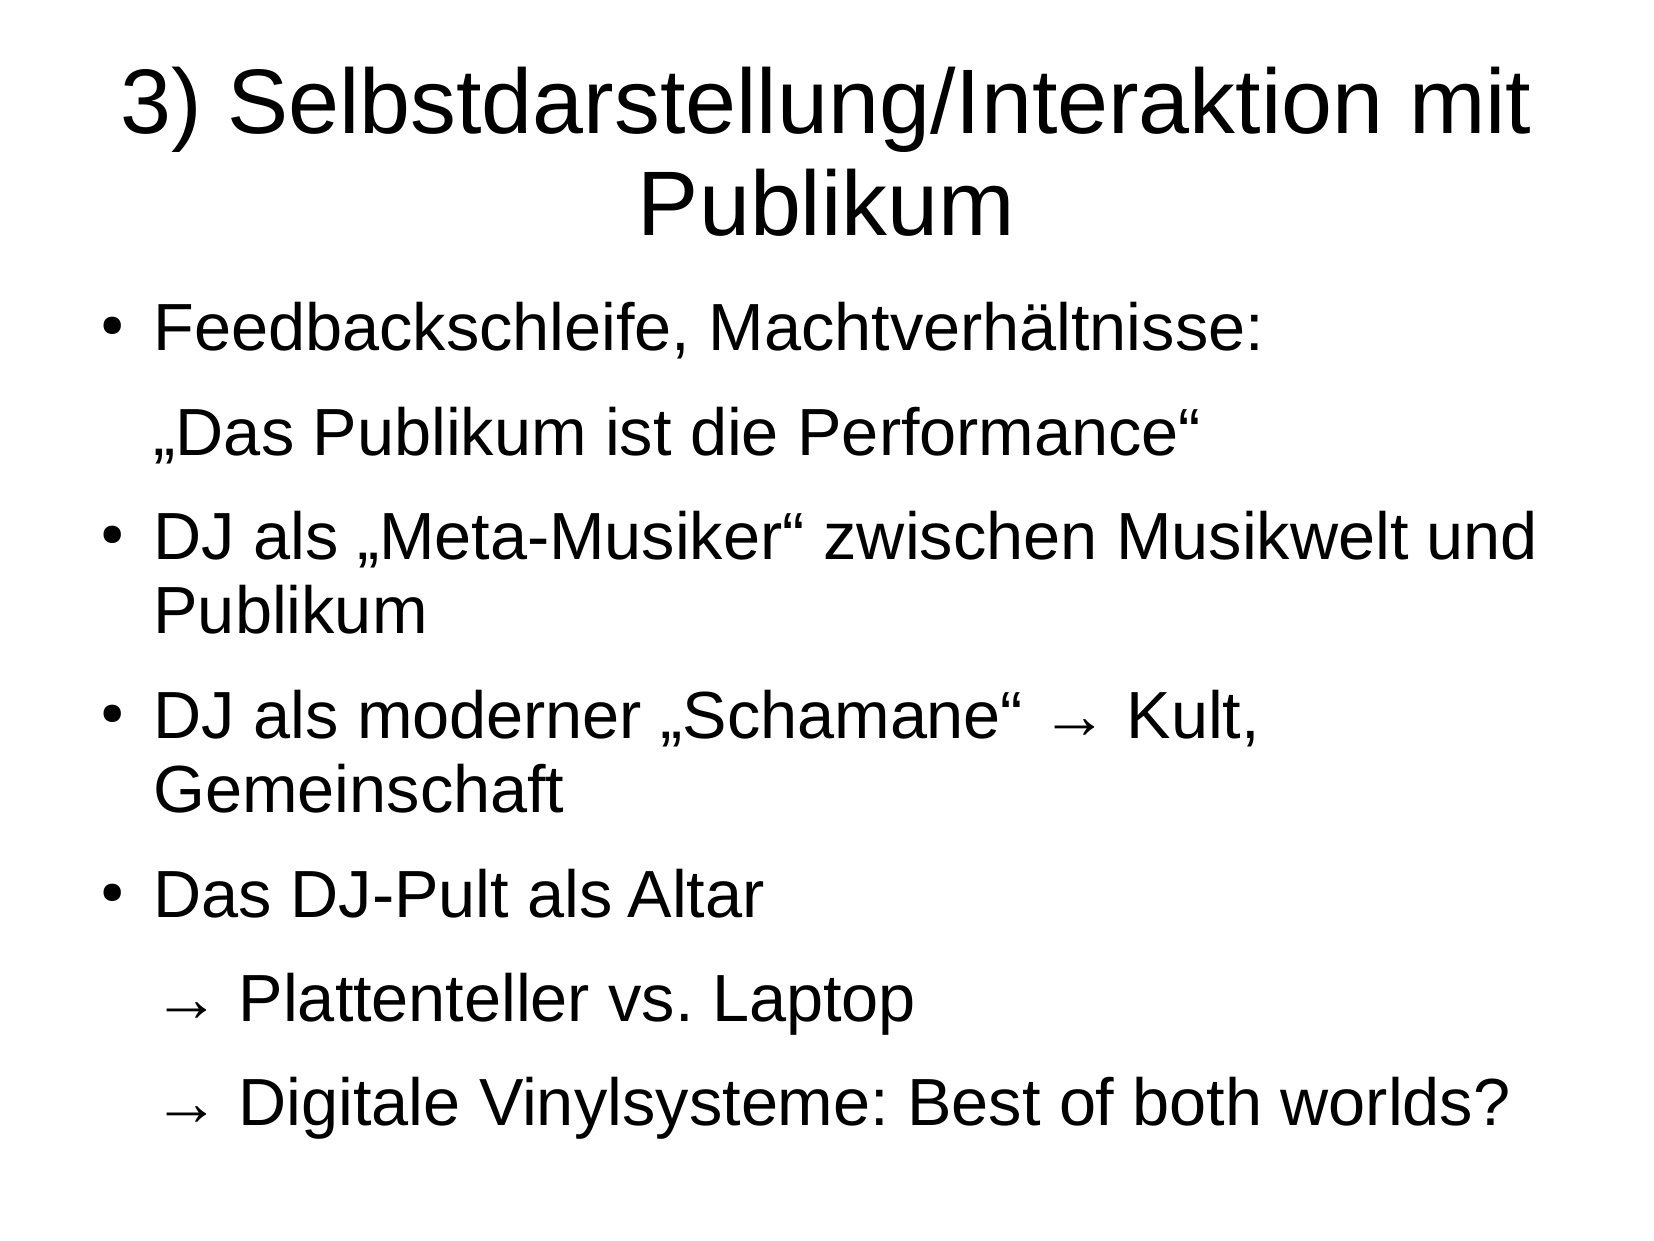

# 3) Selbstdarstellung/Interaktion mit Publikum
Feedbackschleife, Machtverhältnisse:
„Das Publikum ist die Performance“
DJ als „Meta-Musiker“ zwischen Musikwelt und Publikum
DJ als moderner „Schamane“ → Kult, Gemeinschaft
Das DJ-Pult als Altar
→ Plattenteller vs. Laptop
→ Digitale Vinylsysteme: Best of both worlds?